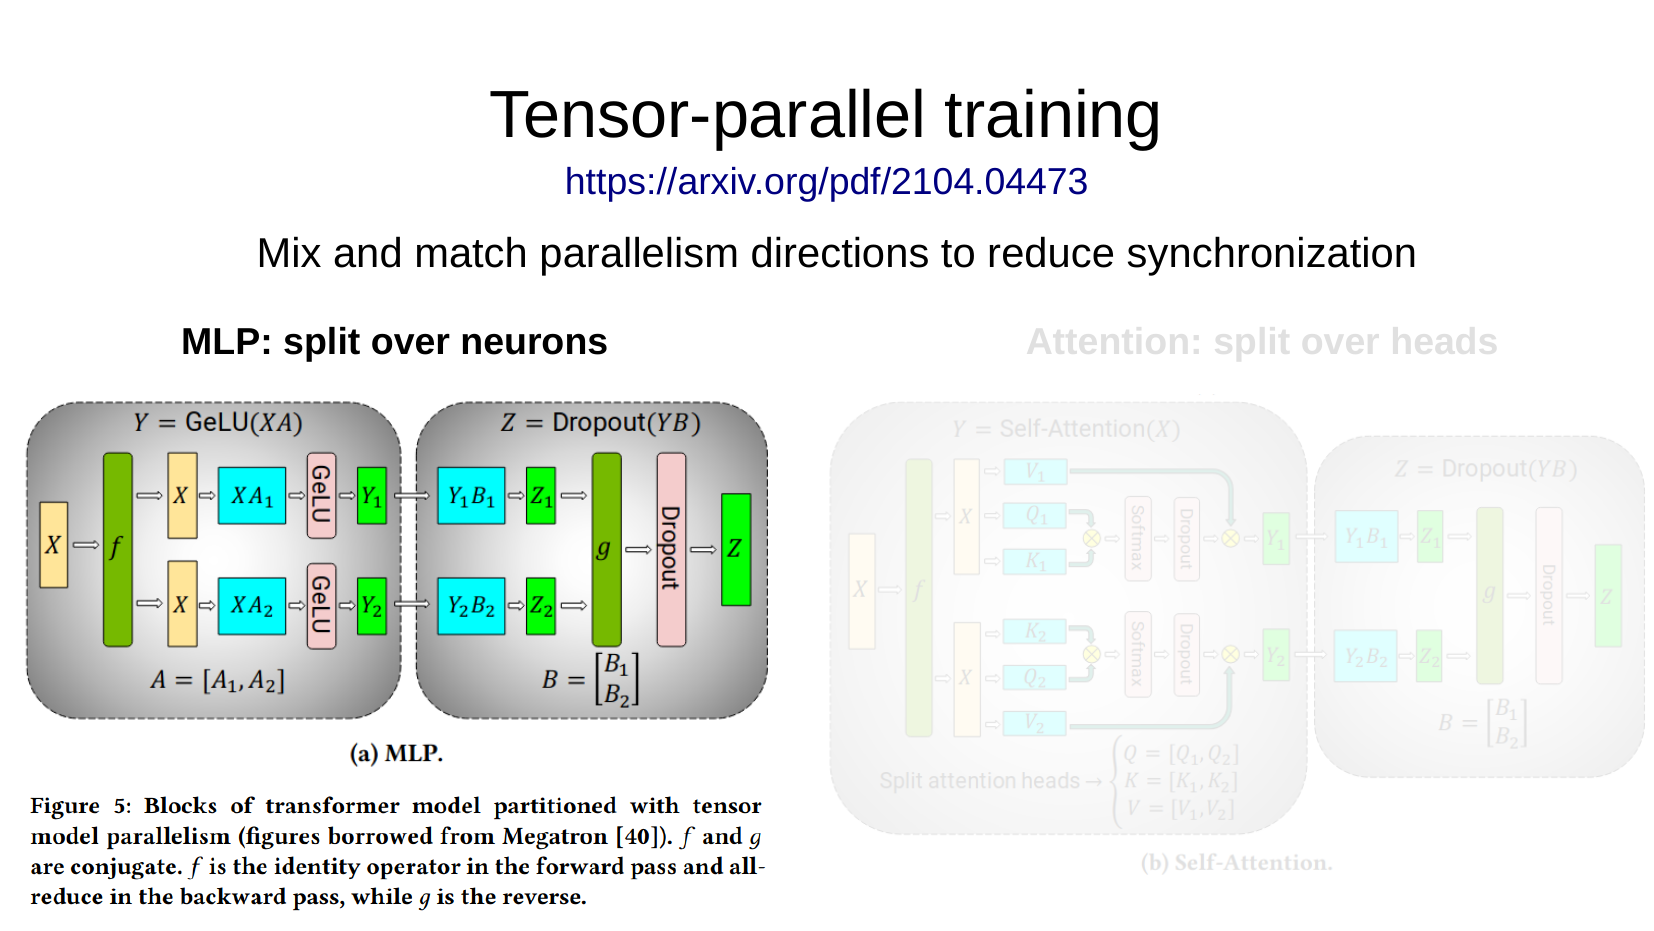

# Tensor-parallel training
https://arxiv.org/pdf/2104.04473
Mix and match parallelism directions to reduce synchronization
MLP: split over neurons
Attention: split over heads